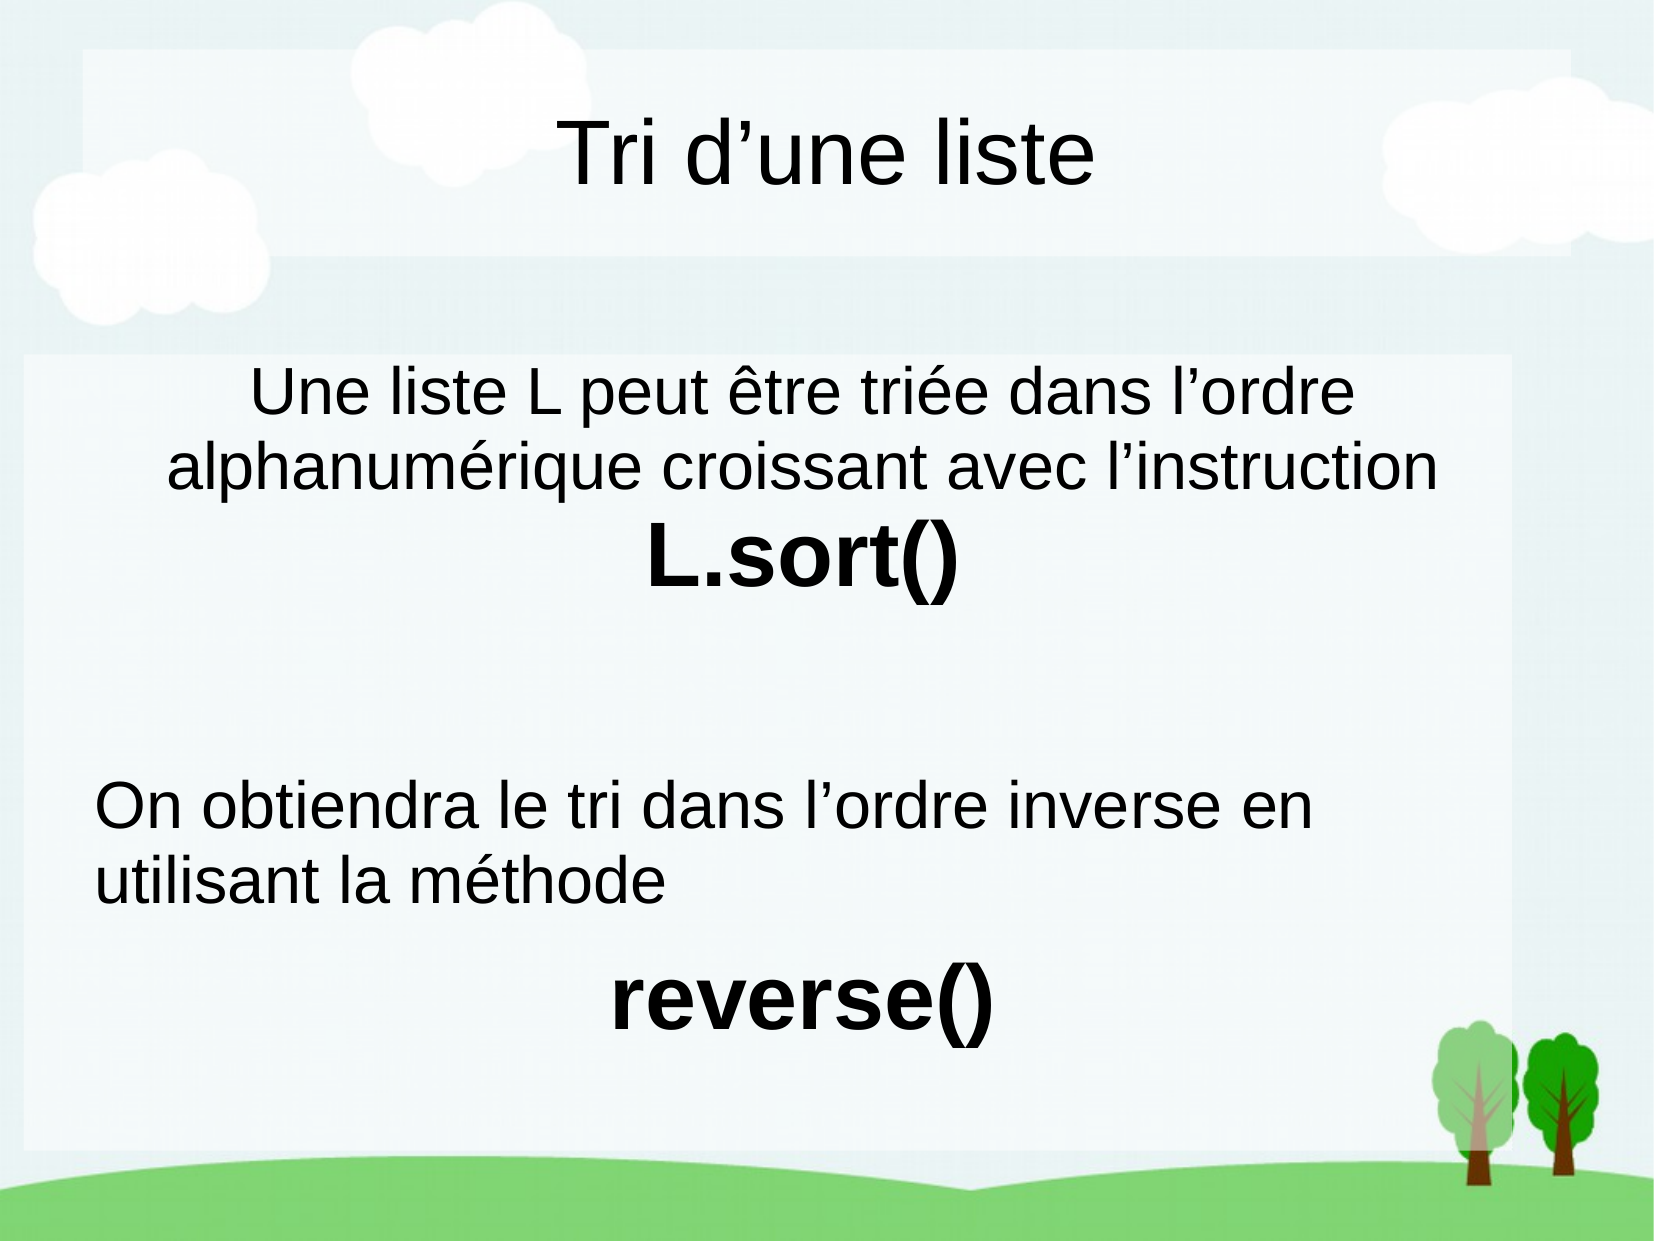

# Tri d’une liste
Une liste L peut être triée dans l’ordre alphanumérique croissant avec l’instruction L.sort()
On obtiendra le tri dans l’ordre inverse en utilisant la méthode
reverse()